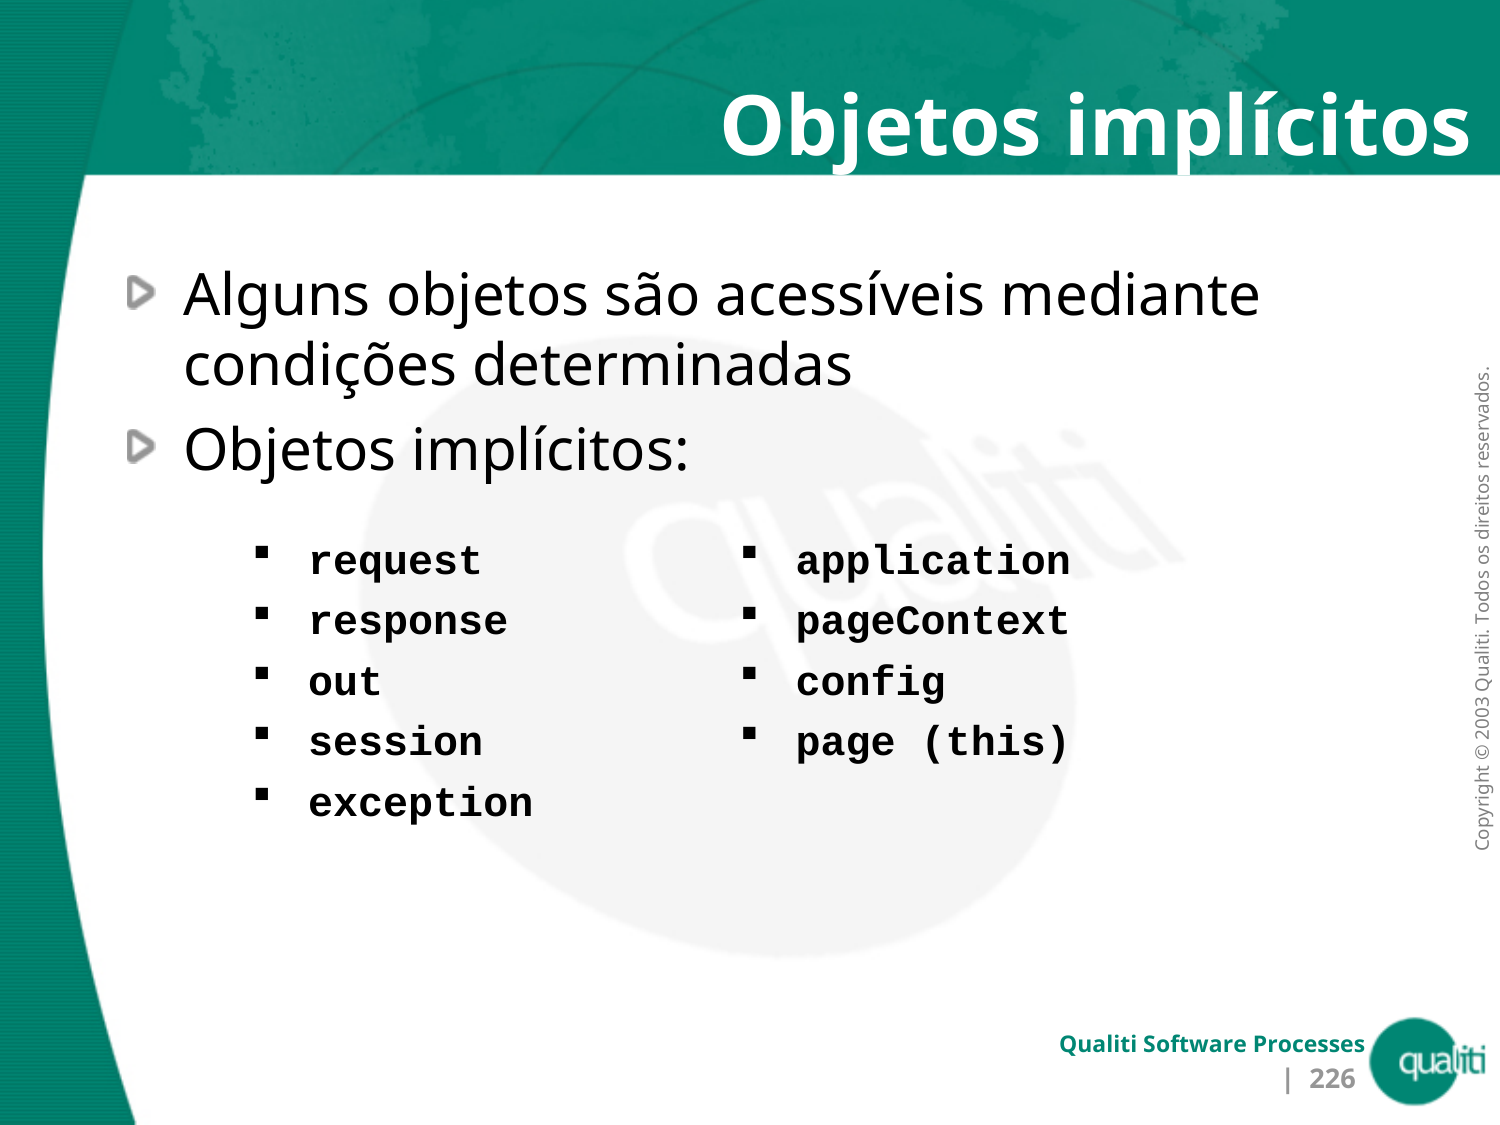

# Objetos implícitos
Alguns objetos são acessíveis mediante condições determinadas
Objetos implícitos:
request
response
out
session
exception
application
pageContext
config
page (this)‏